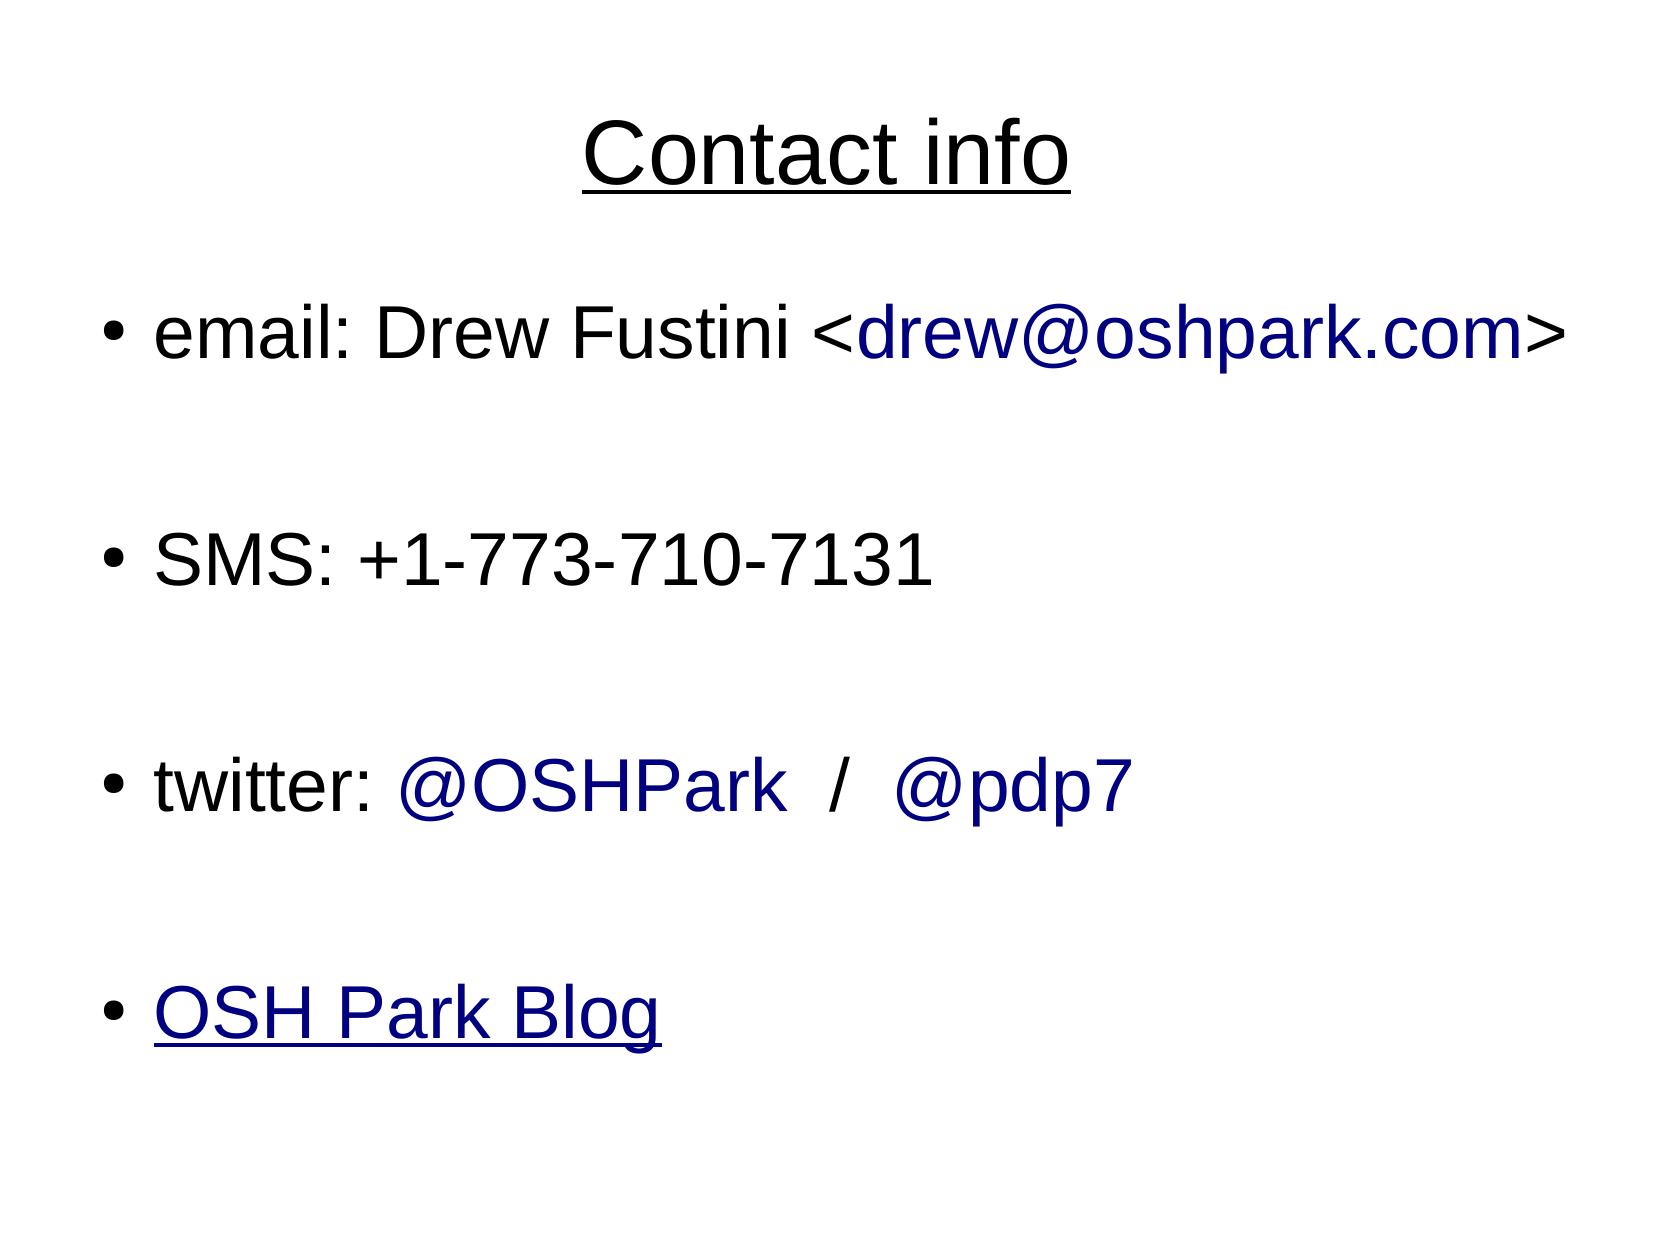

# Contact info
email: Drew Fustini <drew@oshpark.com>
SMS: +1-773-710-7131
twitter: @OSHPark / @pdp7
OSH Park Blog